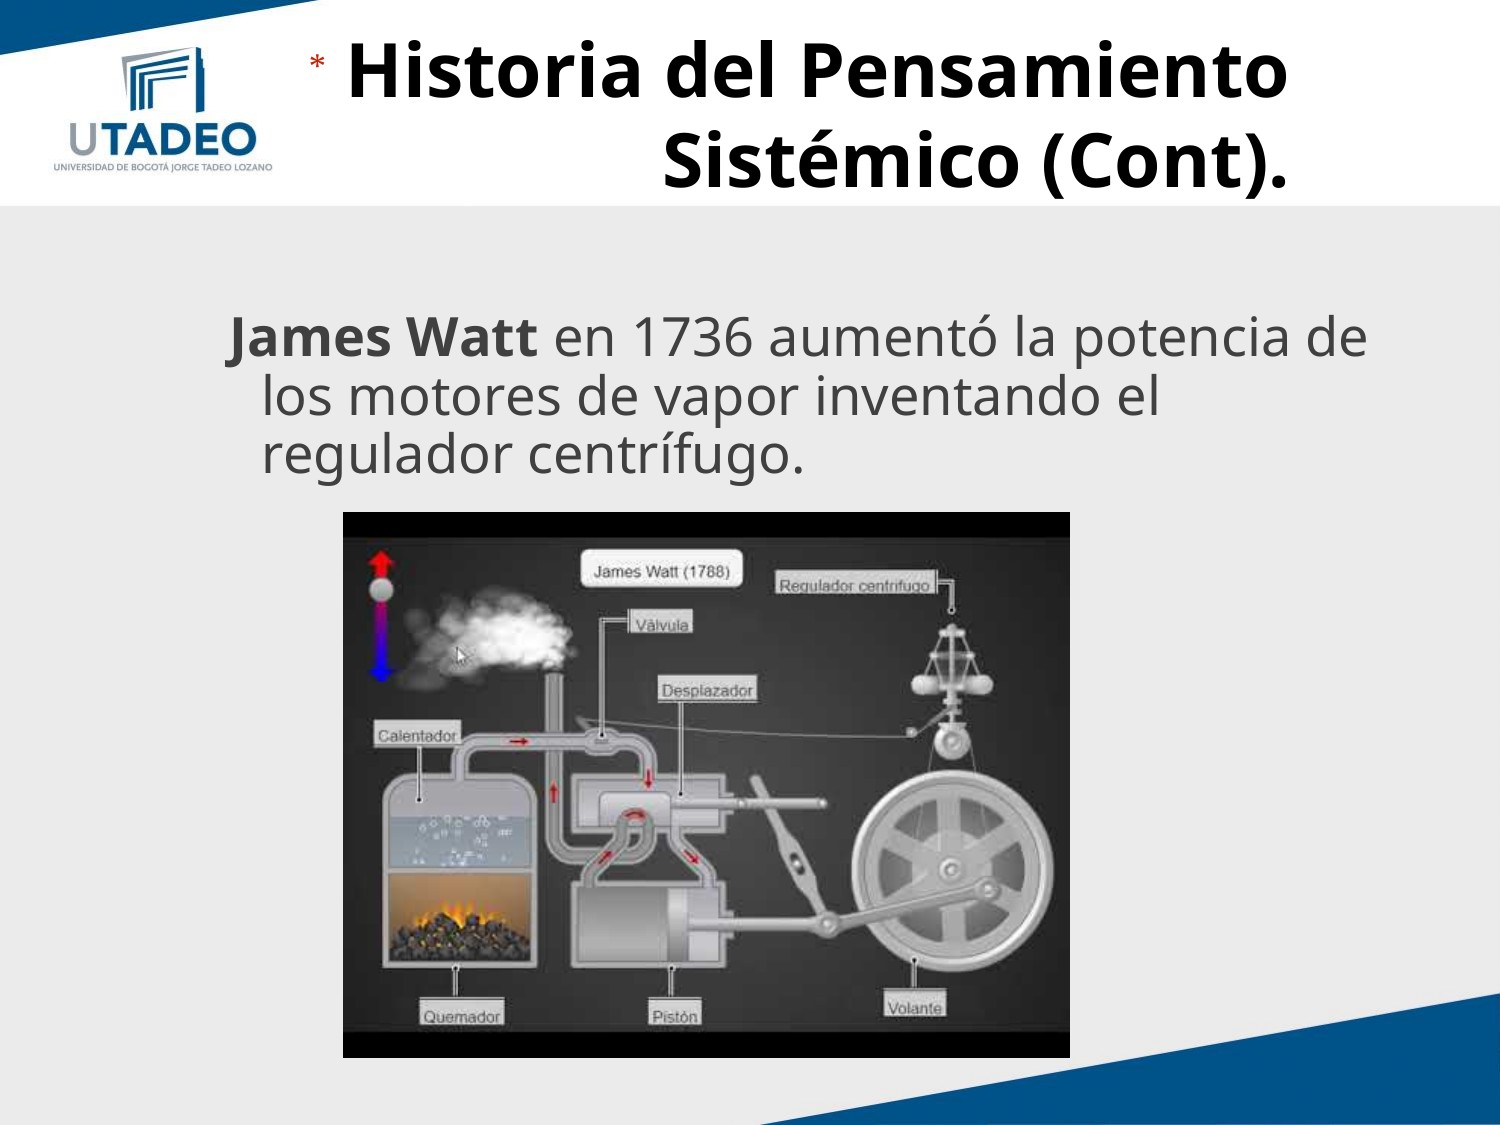

# Historia del Pensamiento Sistémico (Cont).
James Watt en 1736 aumentó la potencia de los motores de vapor inventando el regulador centrífugo.